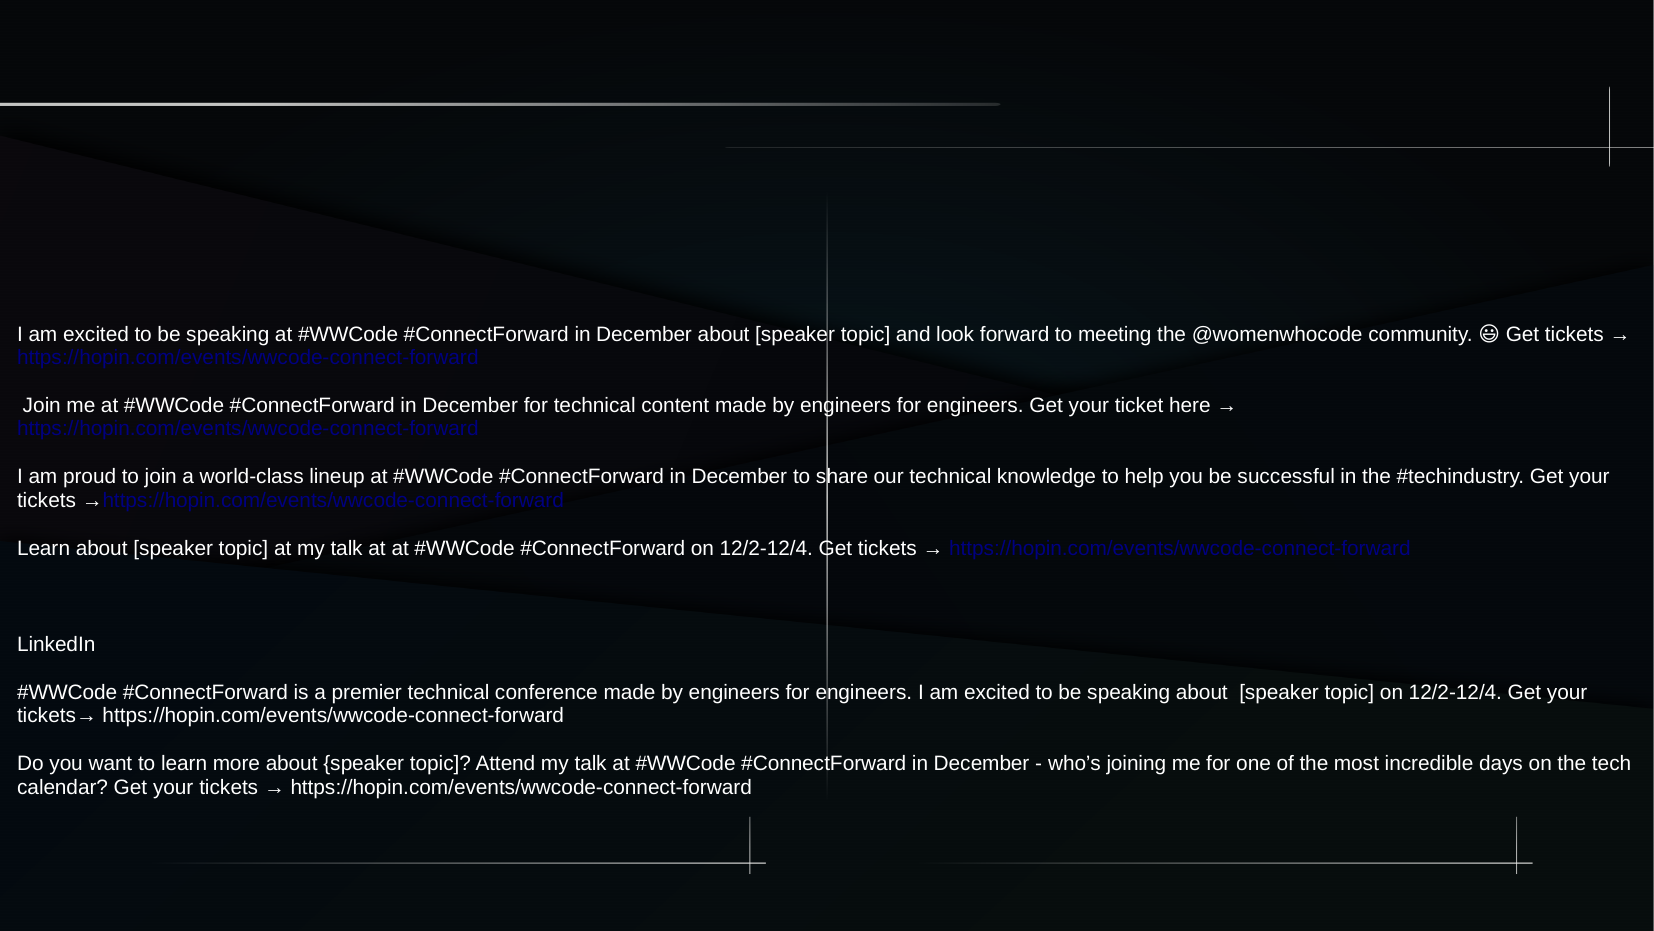

#
I am excited to be speaking at #WWCode #ConnectForward in December about [speaker topic] and look forward to meeting the @womenwhocode community. 😃 Get tickets → https://hopin.com/events/wwcode-connect-forward
👩🏾‍💻 Join me at #WWCode #ConnectForward in December for technical content made by engineers for engineers. Get your ticket here → https://hopin.com/events/wwcode-connect-forward
I am proud to join a world-class lineup at #WWCode #ConnectForward in December to share our technical knowledge to help you be successful in the #techindustry. Get your tickets →https://hopin.com/events/wwcode-connect-forward
Learn about [speaker topic] at my talk at at #WWCode #ConnectForward on 12/2-12/4. Get tickets → https://hopin.com/events/wwcode-connect-forward
LinkedIn
#WWCode #ConnectForward is a premier technical conference made by engineers for engineers. I am excited to be speaking about [speaker topic] on 12/2-12/4. Get your tickets→ https://hopin.com/events/wwcode-connect-forward
Do you want to learn more about {speaker topic]? Attend my talk at #WWCode #ConnectForward in December - who’s joining me for one of the most incredible days on the tech calendar? Get your tickets → https://hopin.com/events/wwcode-connect-forward